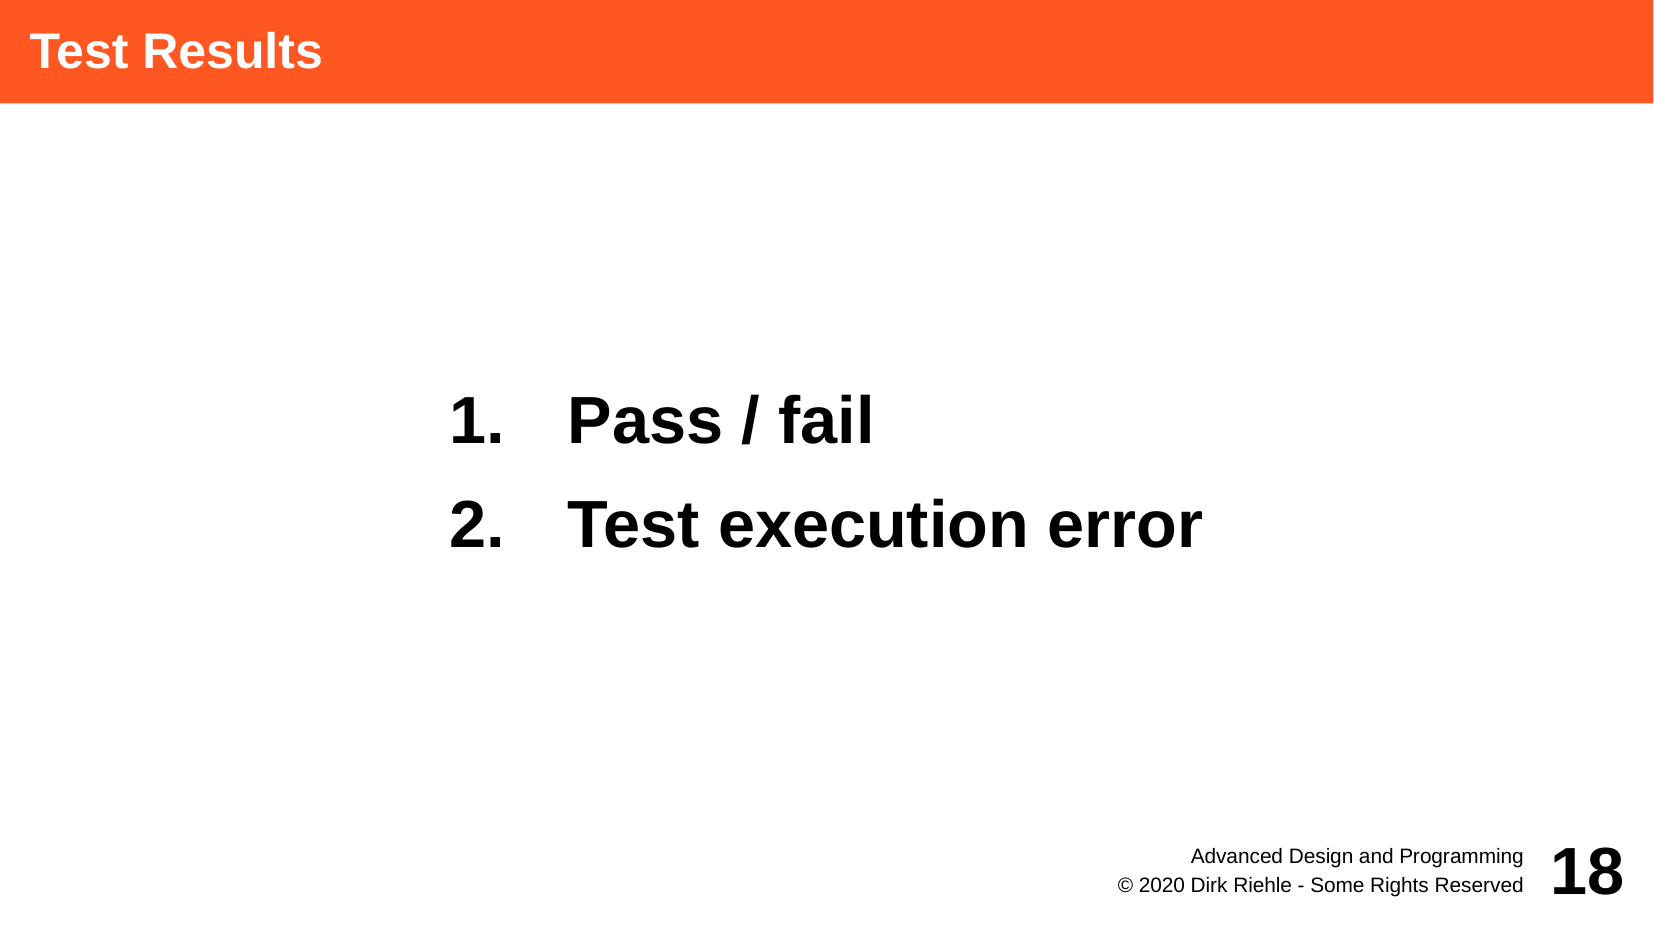

# Test Results
Pass / fail
Test execution error
Advanced Design and Programming
18
© 2020 Dirk Riehle - Some Rights Reserved